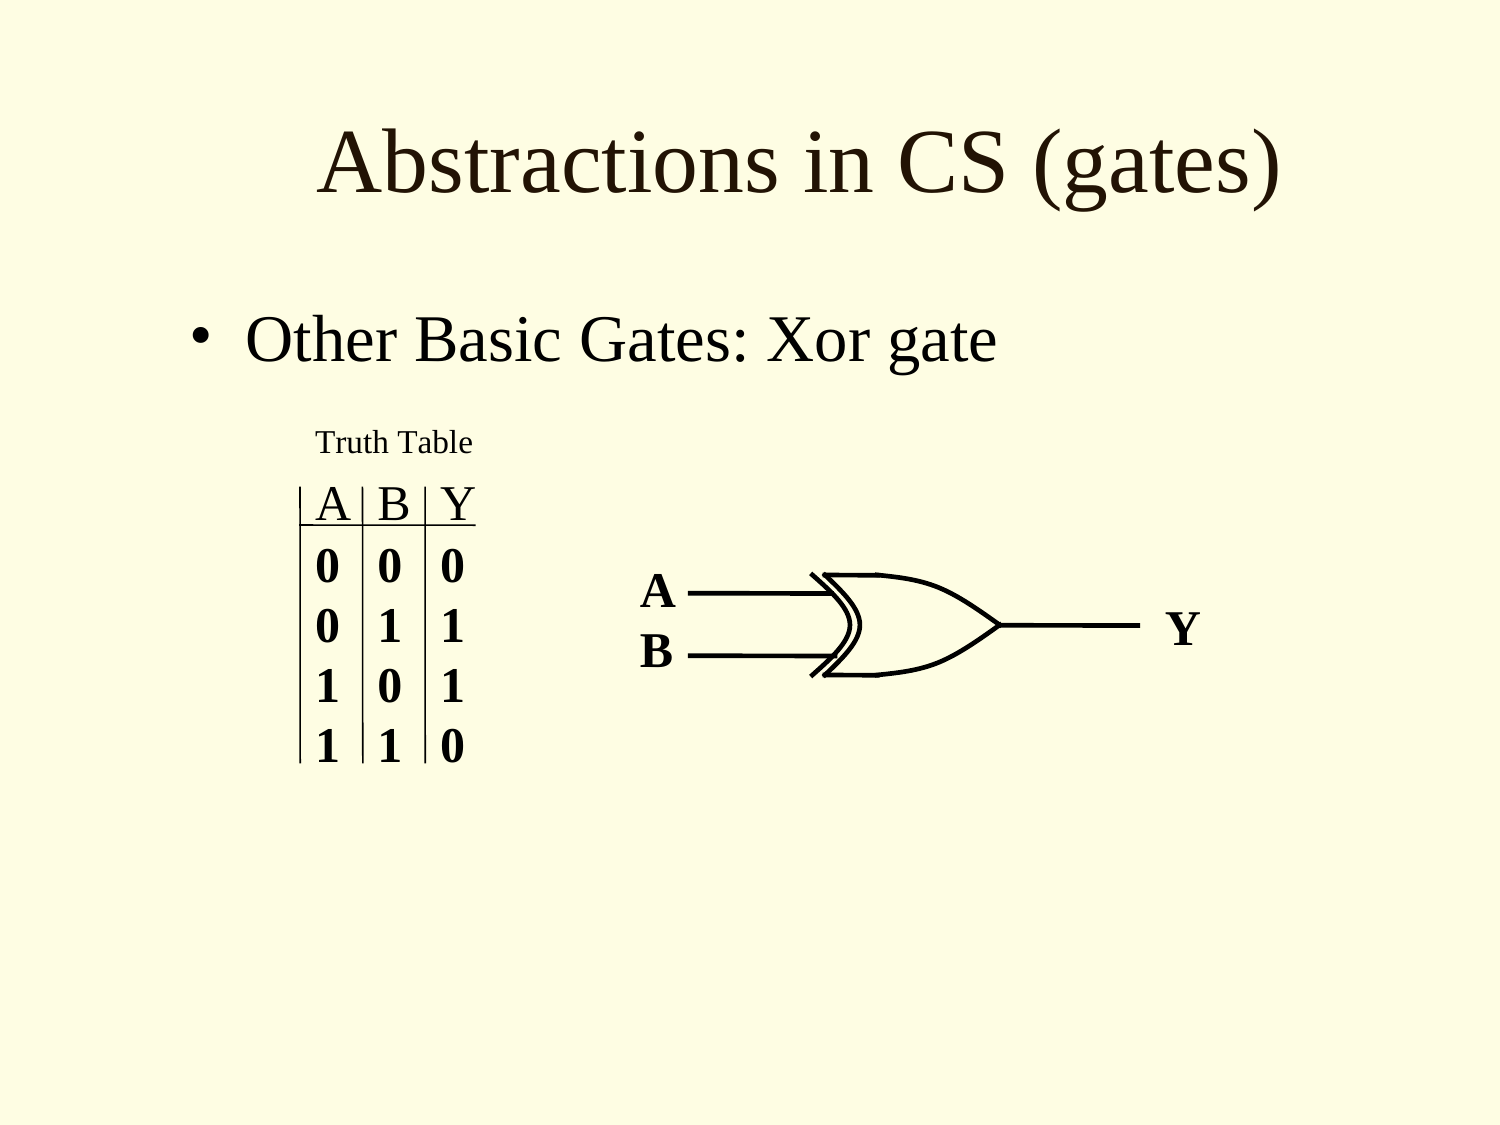

# Abstractions in CS (gates)‏
Other Basic Gates: Xor gate
Truth Table
A
B
Y
0
0
1
1
0
1
0
1
0
1
1
0
A
B
Y